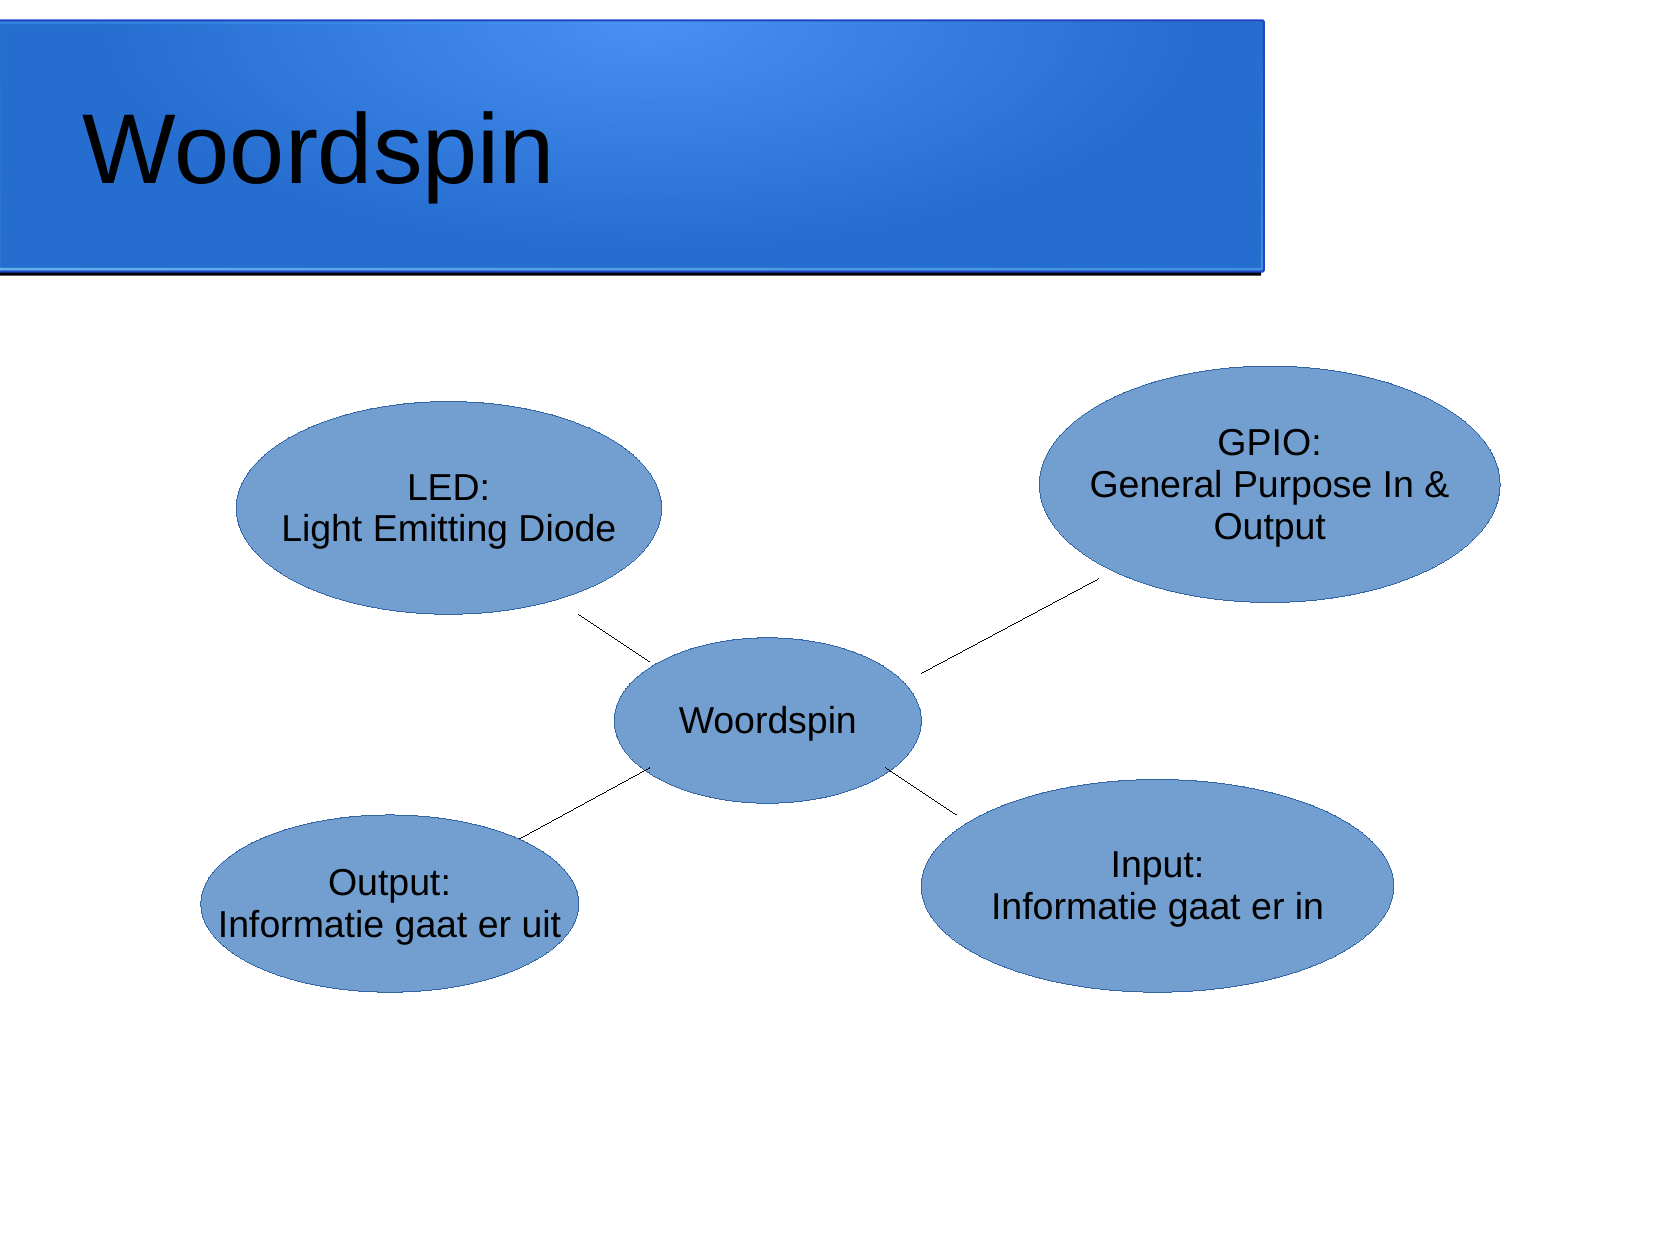

# Woordspin
GPIO:
General Purpose In &
Output
LED:
Light Emitting Diode
Woordspin
Input:
Informatie gaat er in
Output:
Informatie gaat er uit